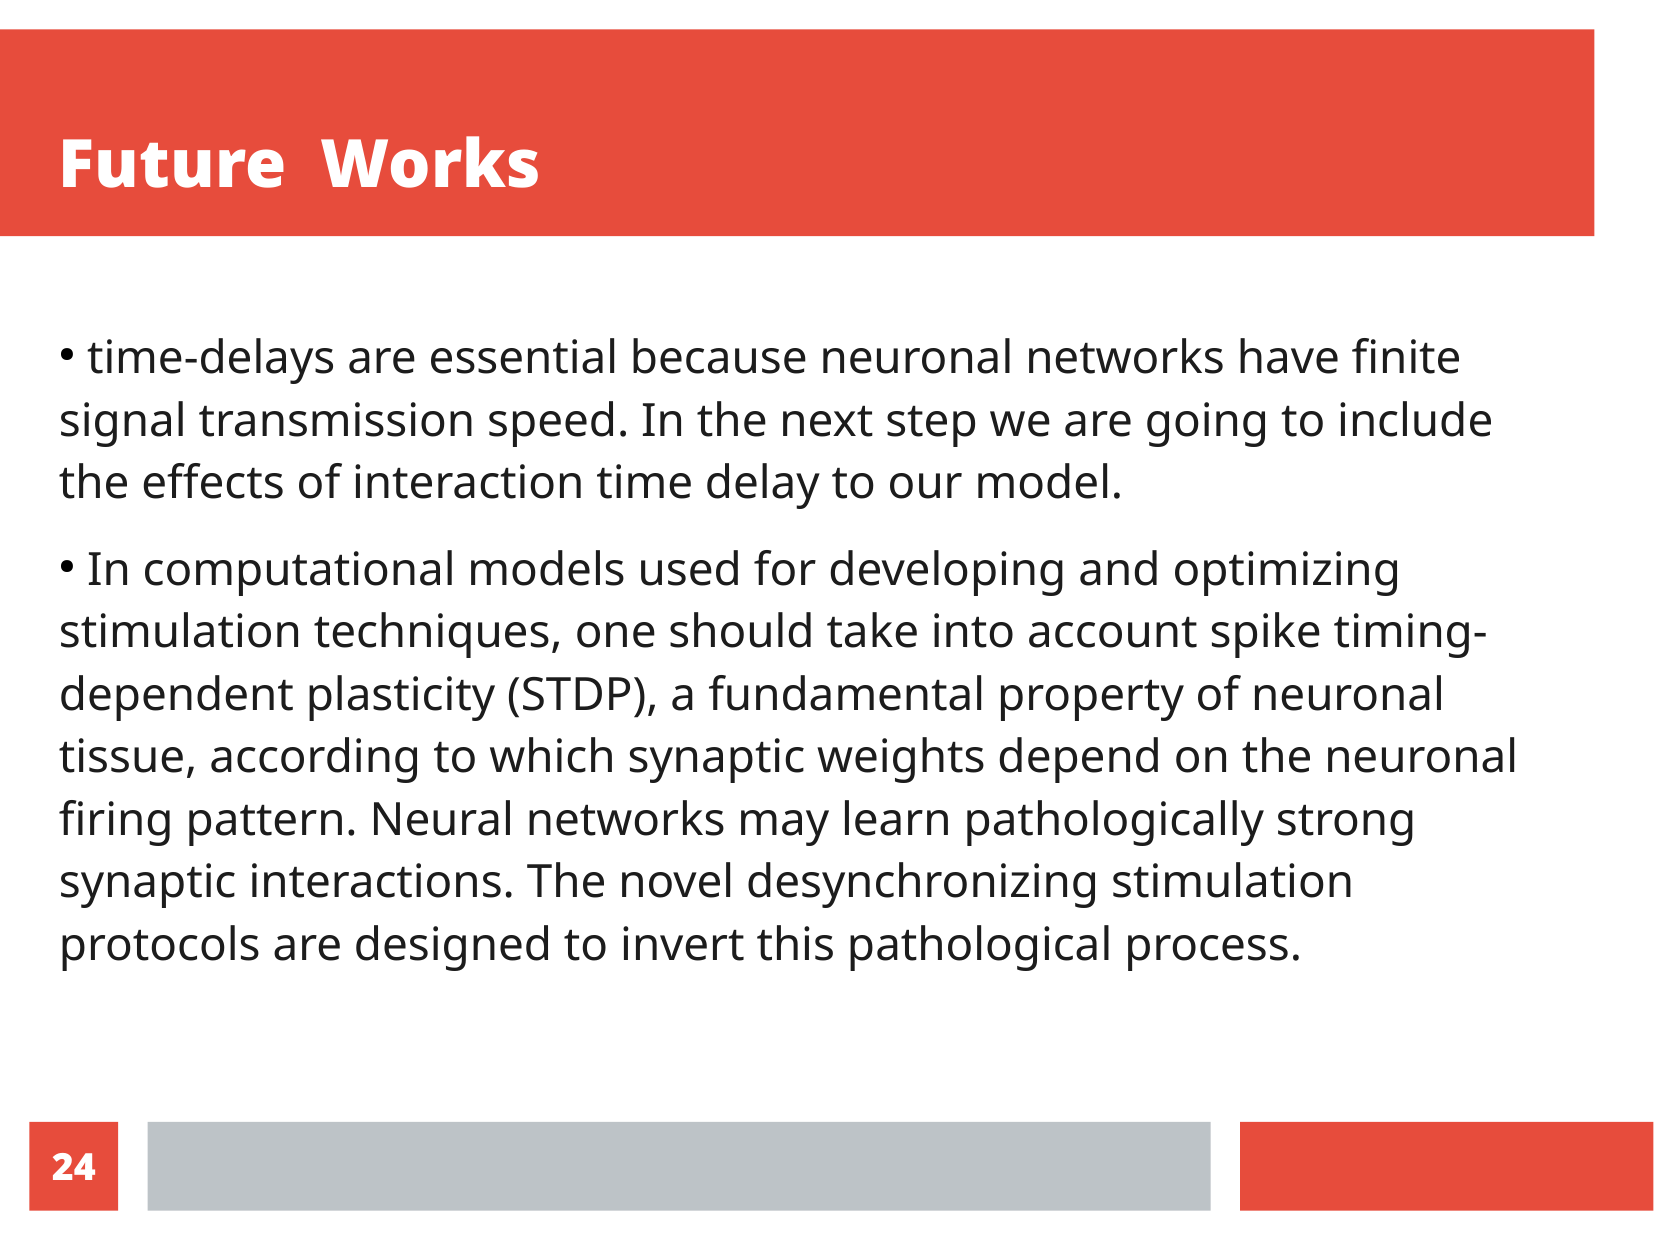

# Future Works
 time-delays are essential because neuronal networks have finite signal transmission speed. In the next step we are going to include the effects of interaction time delay to our model.
 In computational models used for developing and optimizing stimulation techniques, one should take into account spike timing-dependent plasticity (STDP), a fundamental property of neuronal tissue, according to which synaptic weights depend on the neuronal firing pattern. Neural networks may learn pathologically strong synaptic interactions. The novel desynchronizing stimulation protocols are designed to invert this pathological process.
24